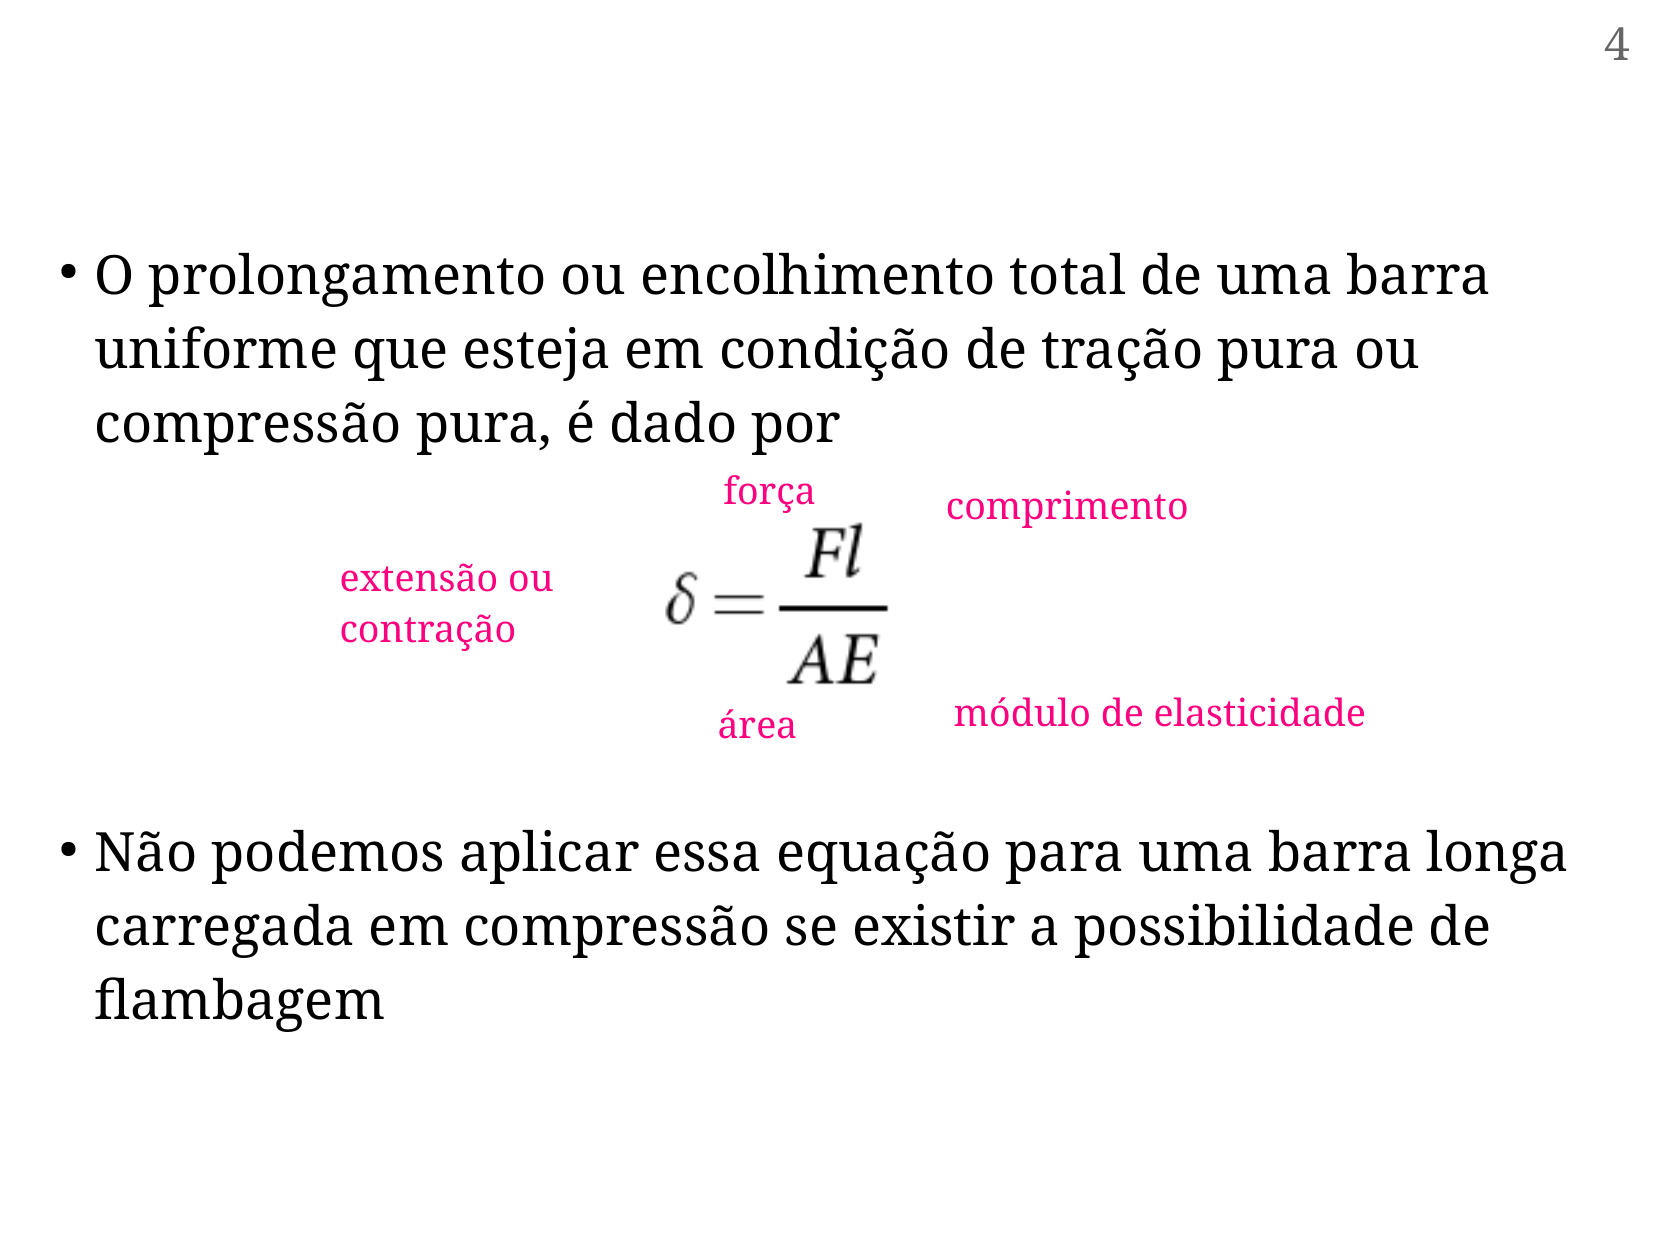

4
#
O prolongamento ou encolhimento total de uma barra uniforme que esteja em condição de tração pura ou compressão pura, é dado por
Não podemos aplicar essa equação para uma barra longa carregada em compressão se existir a possibilidade de flambagem
força
comprimento
extensão ou contração
módulo de elasticidade
área